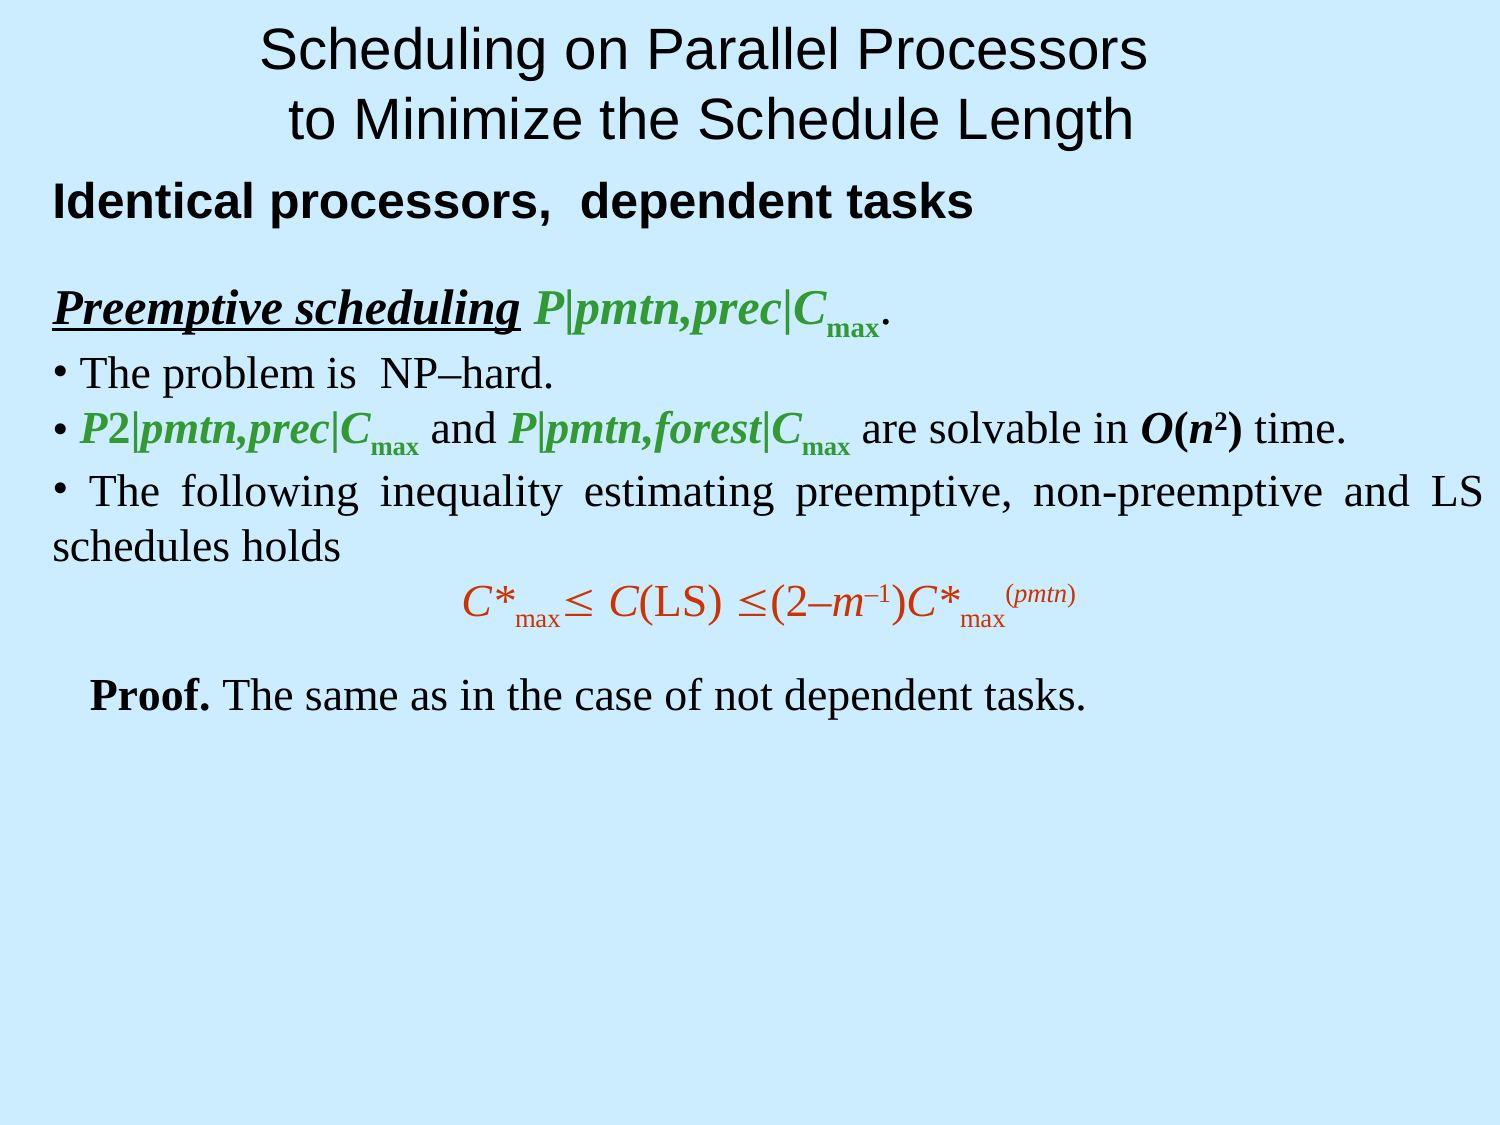

# Scheduling on Parallel Processors to Minimize the Schedule Length
Identical processors, dependent tasks
Preemptive scheduling P|pmtn,prec|Cmax.
 The problem is NP–hard.
 P2|pmtn,prec|Cmax and P|pmtn,forest|Cmax are solvable in O(n2) time.
 The following inequality estimating preemptive, non-preemptive and LS schedules holds
C*max C(LS) (2–m–1)C*max(pmtn)
Proof. The same as in the case of not dependent tasks.